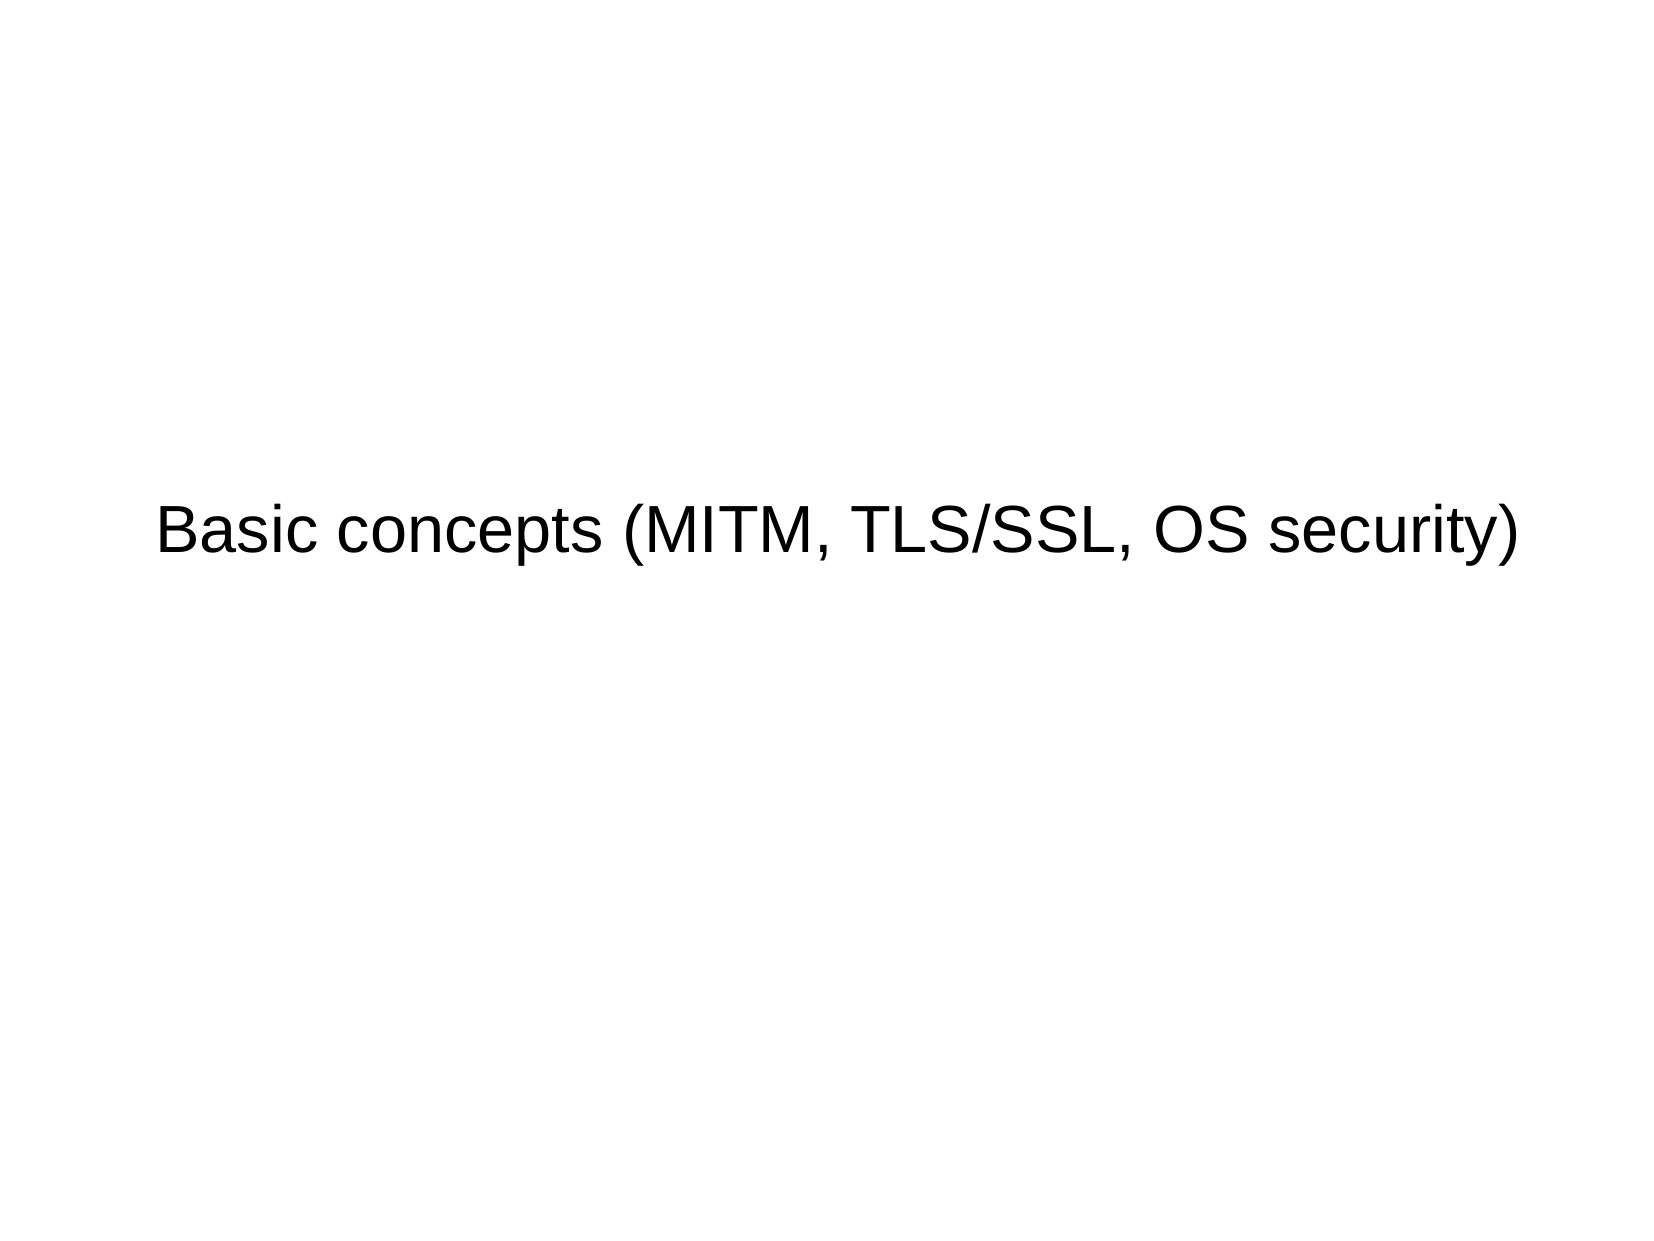

# Basic concepts (MITM, TLS/SSL, OS security)